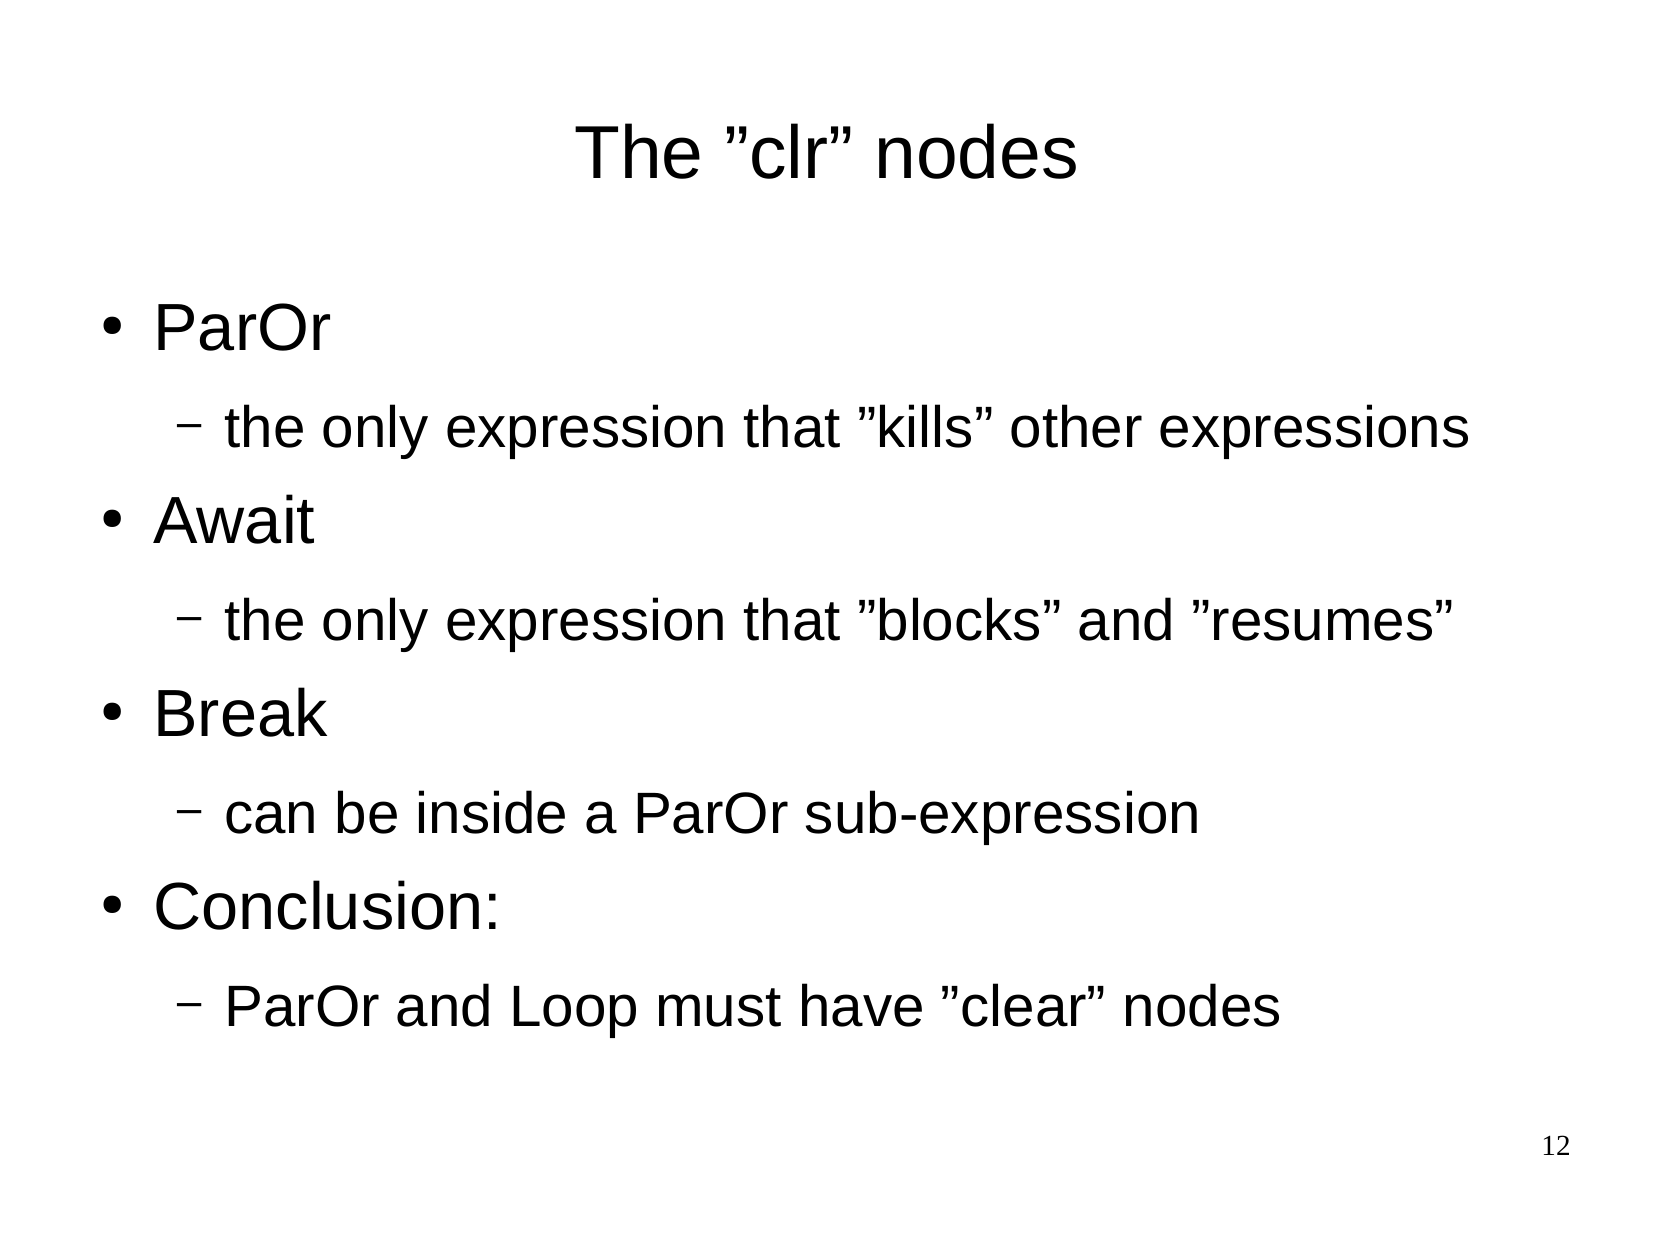

# The ”clr” nodes
ParOr
the only expression that ”kills” other expressions
Await
the only expression that ”blocks” and ”resumes”
Break
can be inside a ParOr sub-expression
Conclusion:
ParOr and Loop must have ”clear” nodes
12